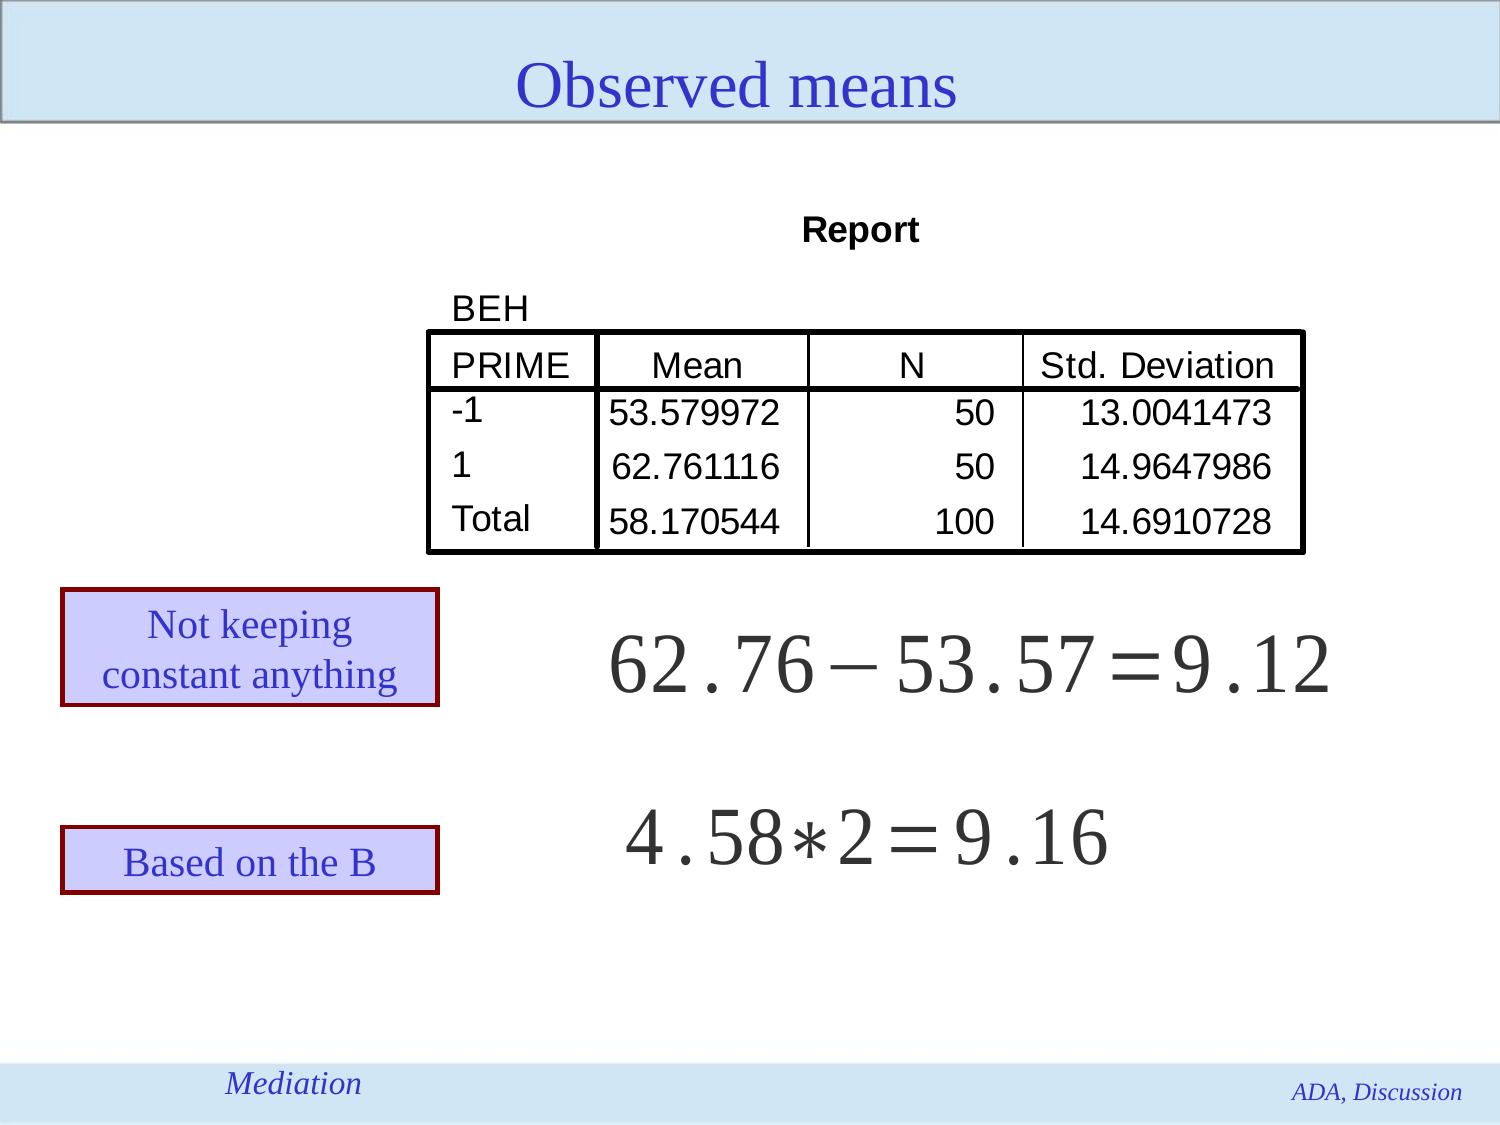

# Observed means
Not keeping constant anything
Based on the B
Mediation
ADA, Discussion